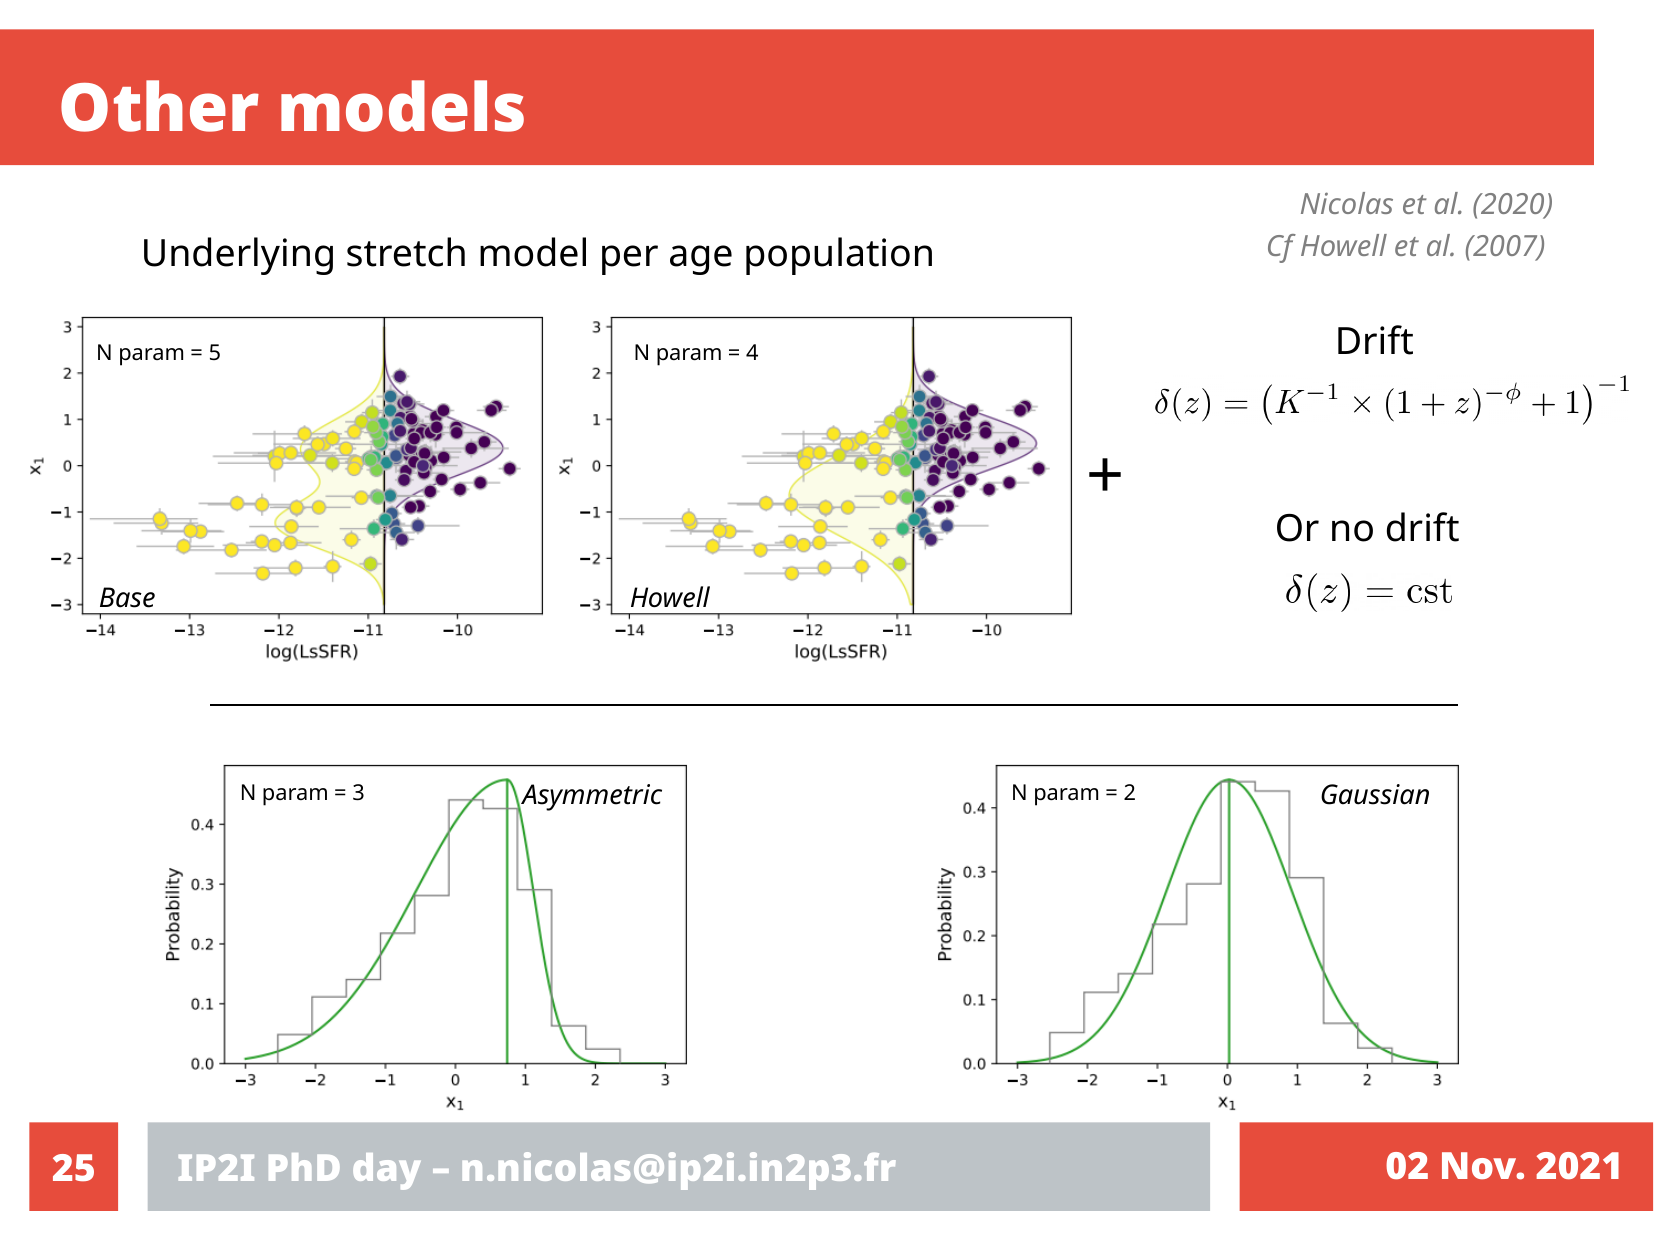

# Other models
Nicolas et al. (2020)
Cf Howell et al. (2007)
Underlying stretch model per age population
Drift
N param = 5
N param = 4
+
Or no drift
Base
Howell
Asymmetric
Gaussian
N param = 3
N param = 2
25
IP2I PhD day – n.nicolas@ip2i.in2p3.fr
02 Nov. 2021